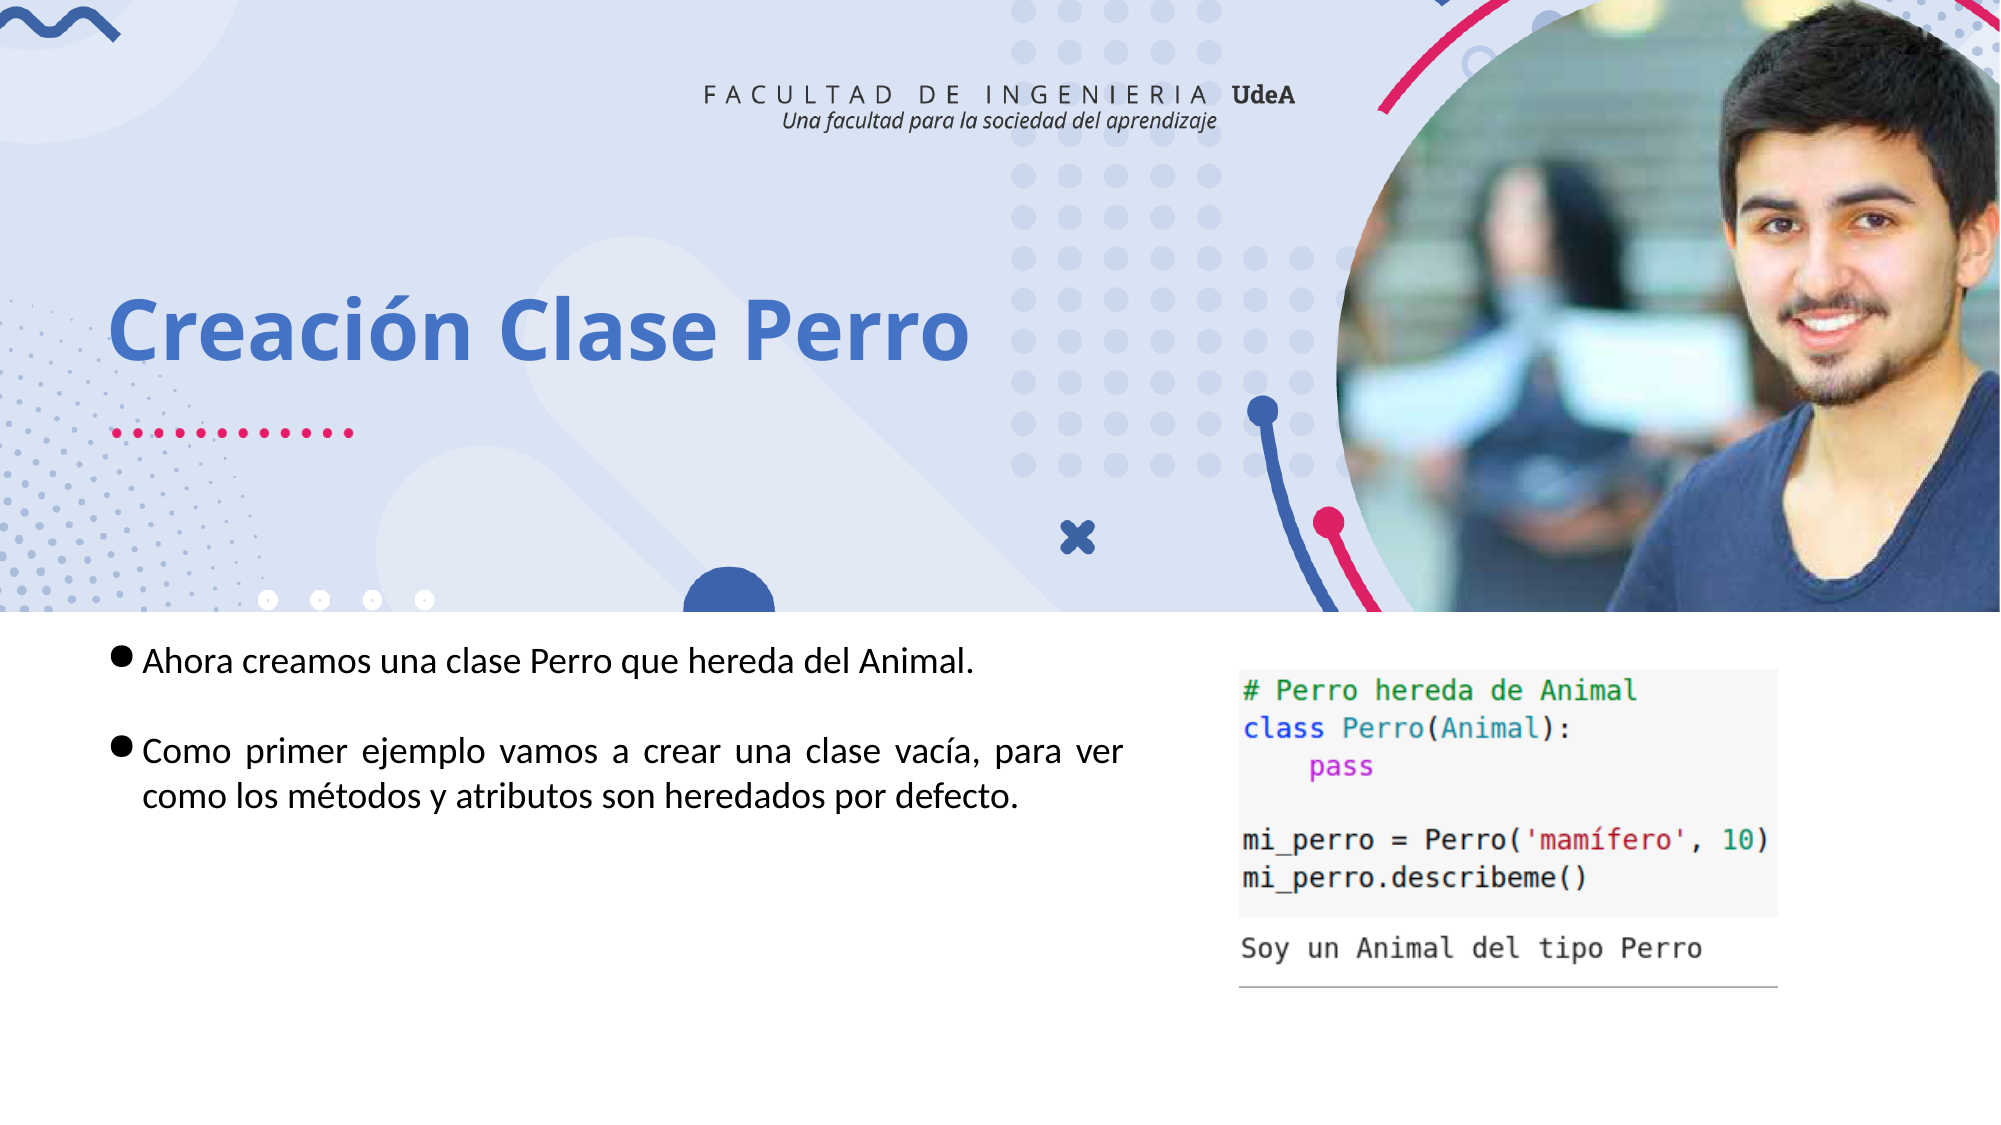

Creación Clase Perro
Ahora creamos una clase Perro que hereda del Animal.
Como primer ejemplo vamos a crear una clase vacía, para ver como los métodos y atributos son heredados por defecto.